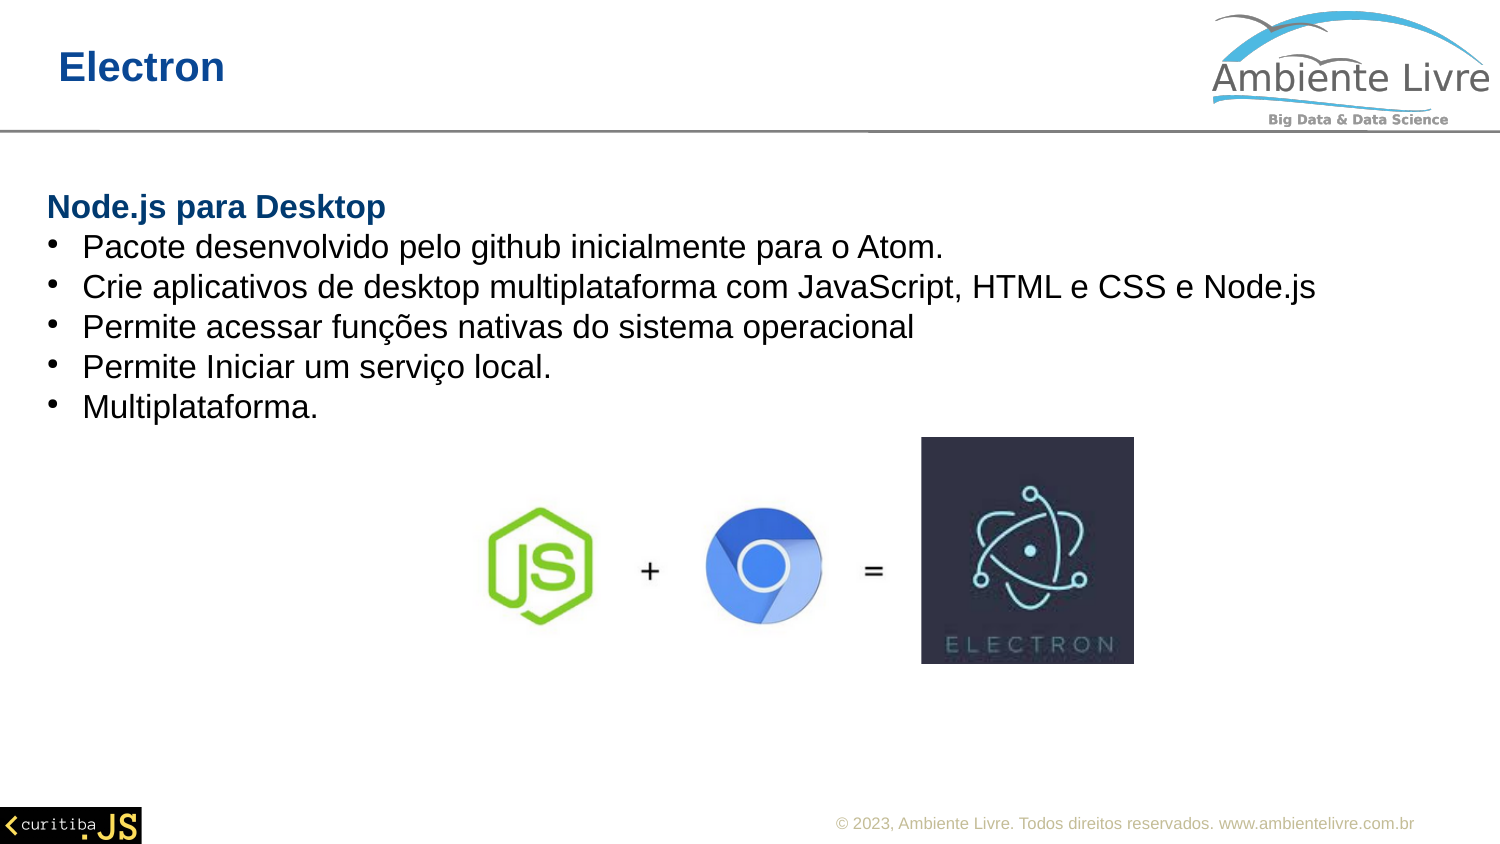

# Electron
Node.js para Desktop
Pacote desenvolvido pelo github inicialmente para o Atom.
Crie aplicativos de desktop multiplataforma com JavaScript, HTML e CSS e Node.js
Permite acessar funções nativas do sistema operacional
Permite Iniciar um serviço local.
Multiplataforma.